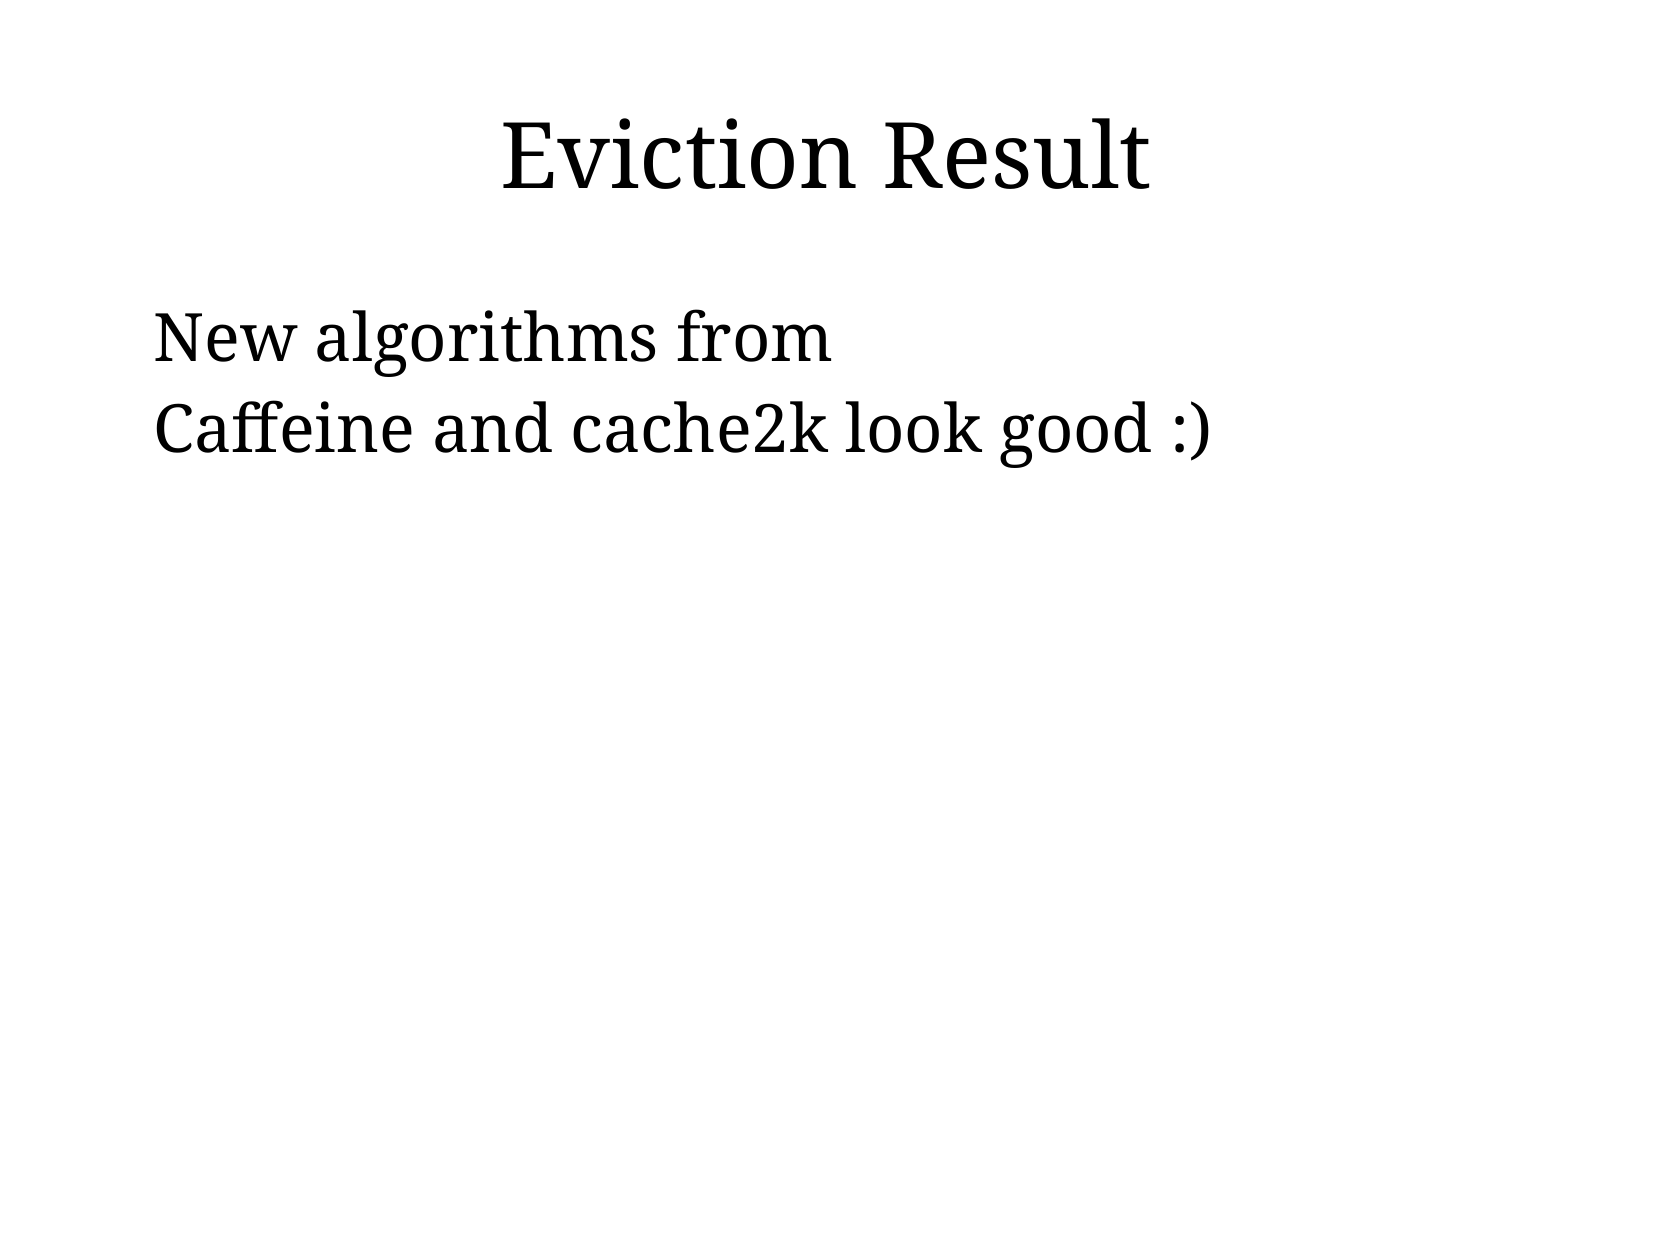

# Eviction Result
New algorithms from
Caffeine and cache2k look good :)